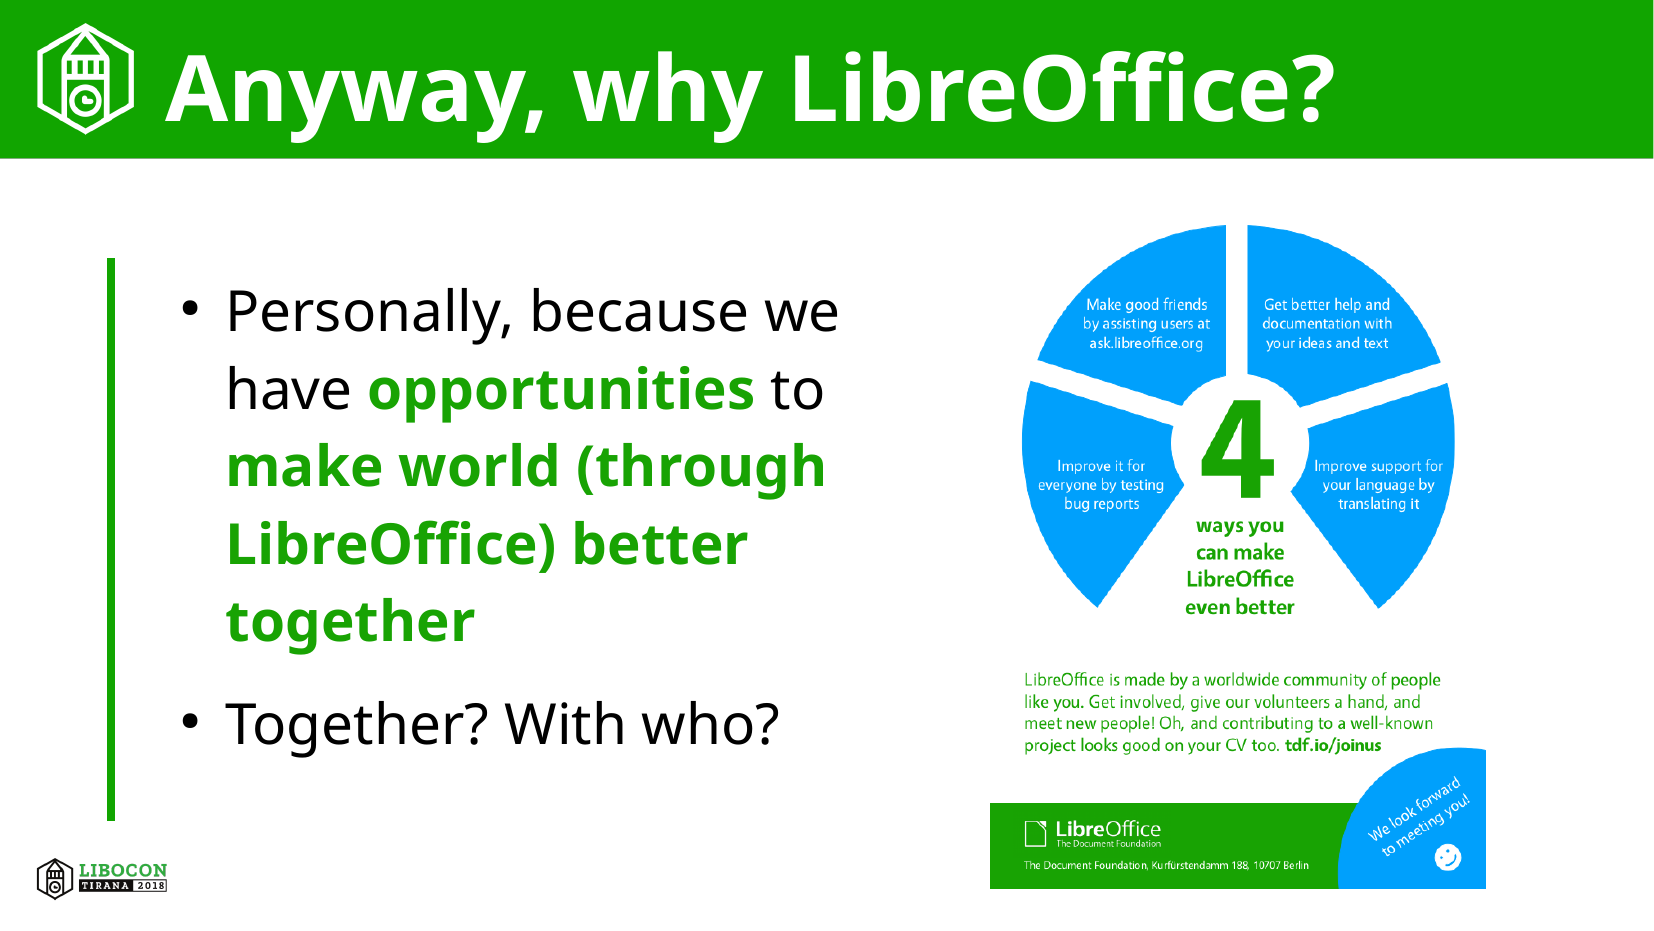

# Anyway, why LibreOffice?
Personally, because we have opportunities to make world (through LibreOffice) better together
Together? With who?